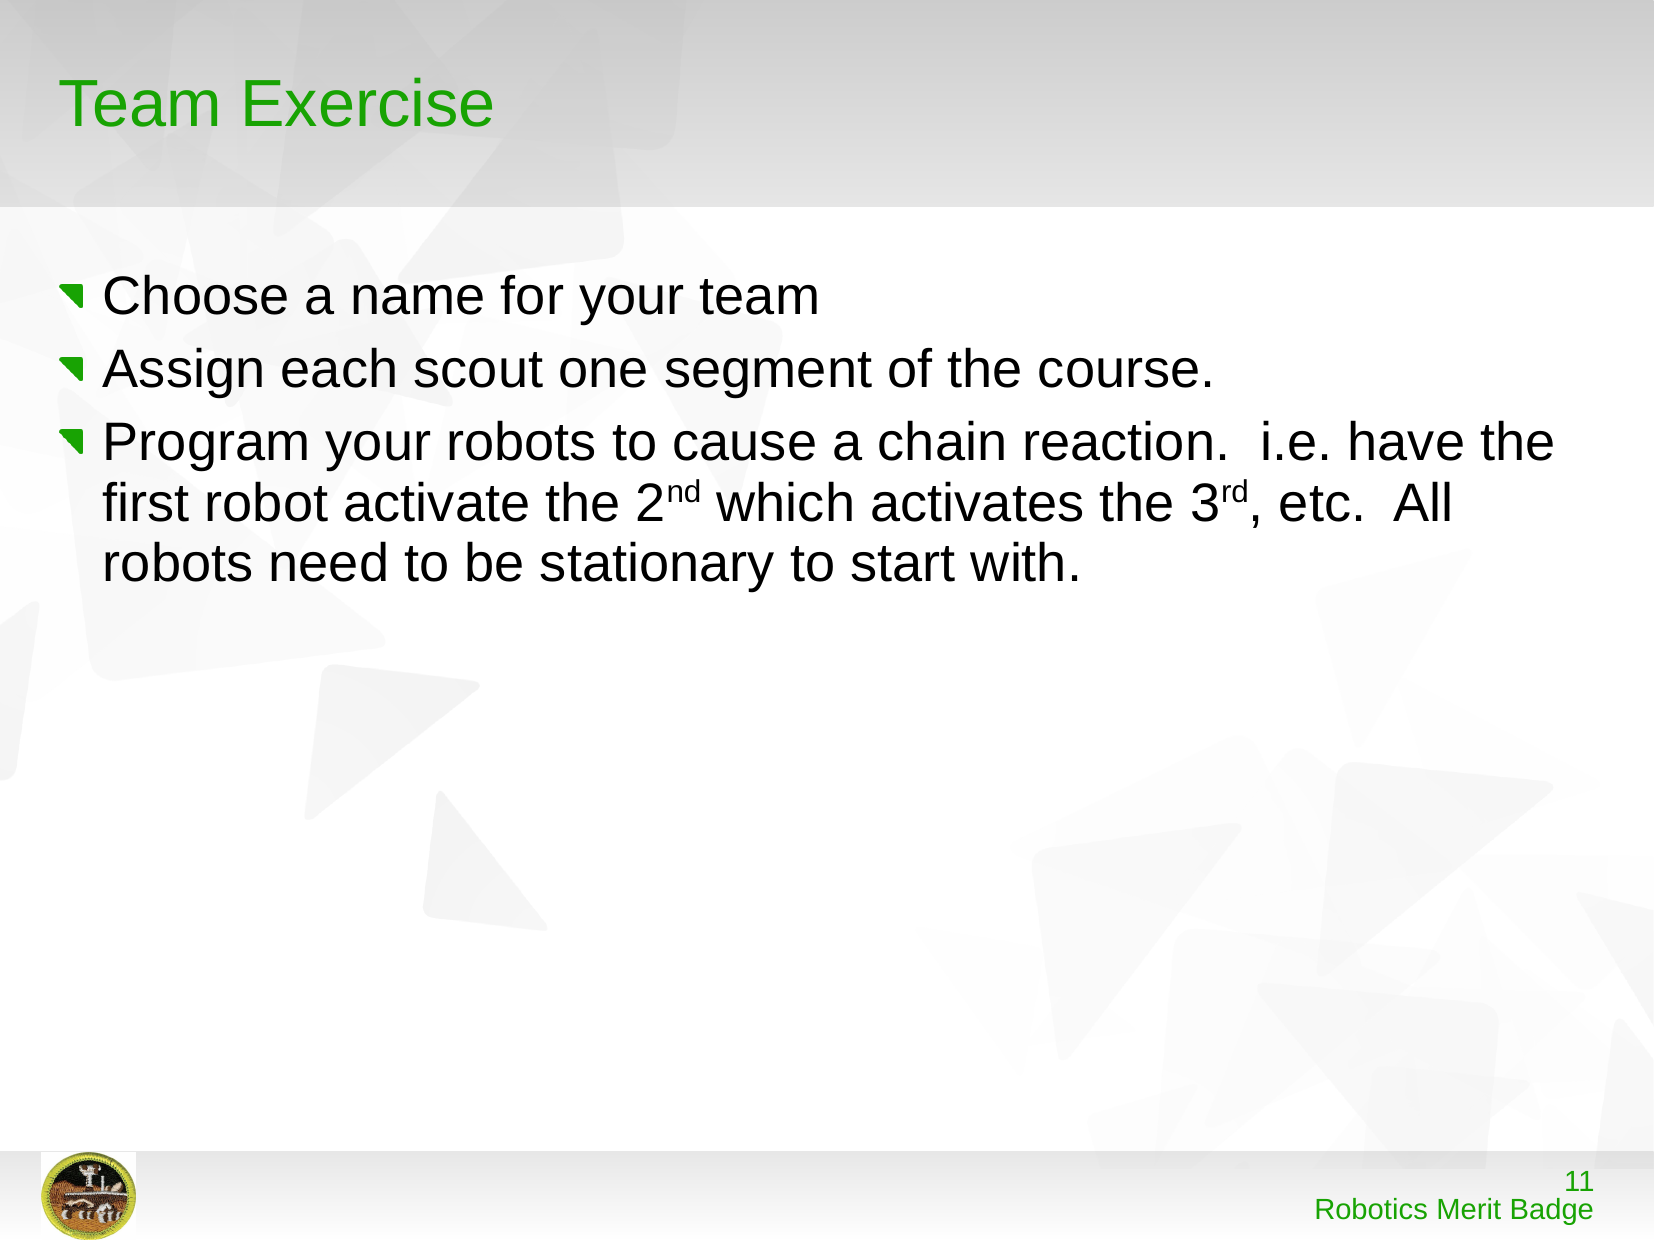

# Team Exercise
Choose a name for your team
Assign each scout one segment of the course.
Program your robots to cause a chain reaction. i.e. have the first robot activate the 2nd which activates the 3rd, etc. All robots need to be stationary to start with.
11
Robotics Merit Badge